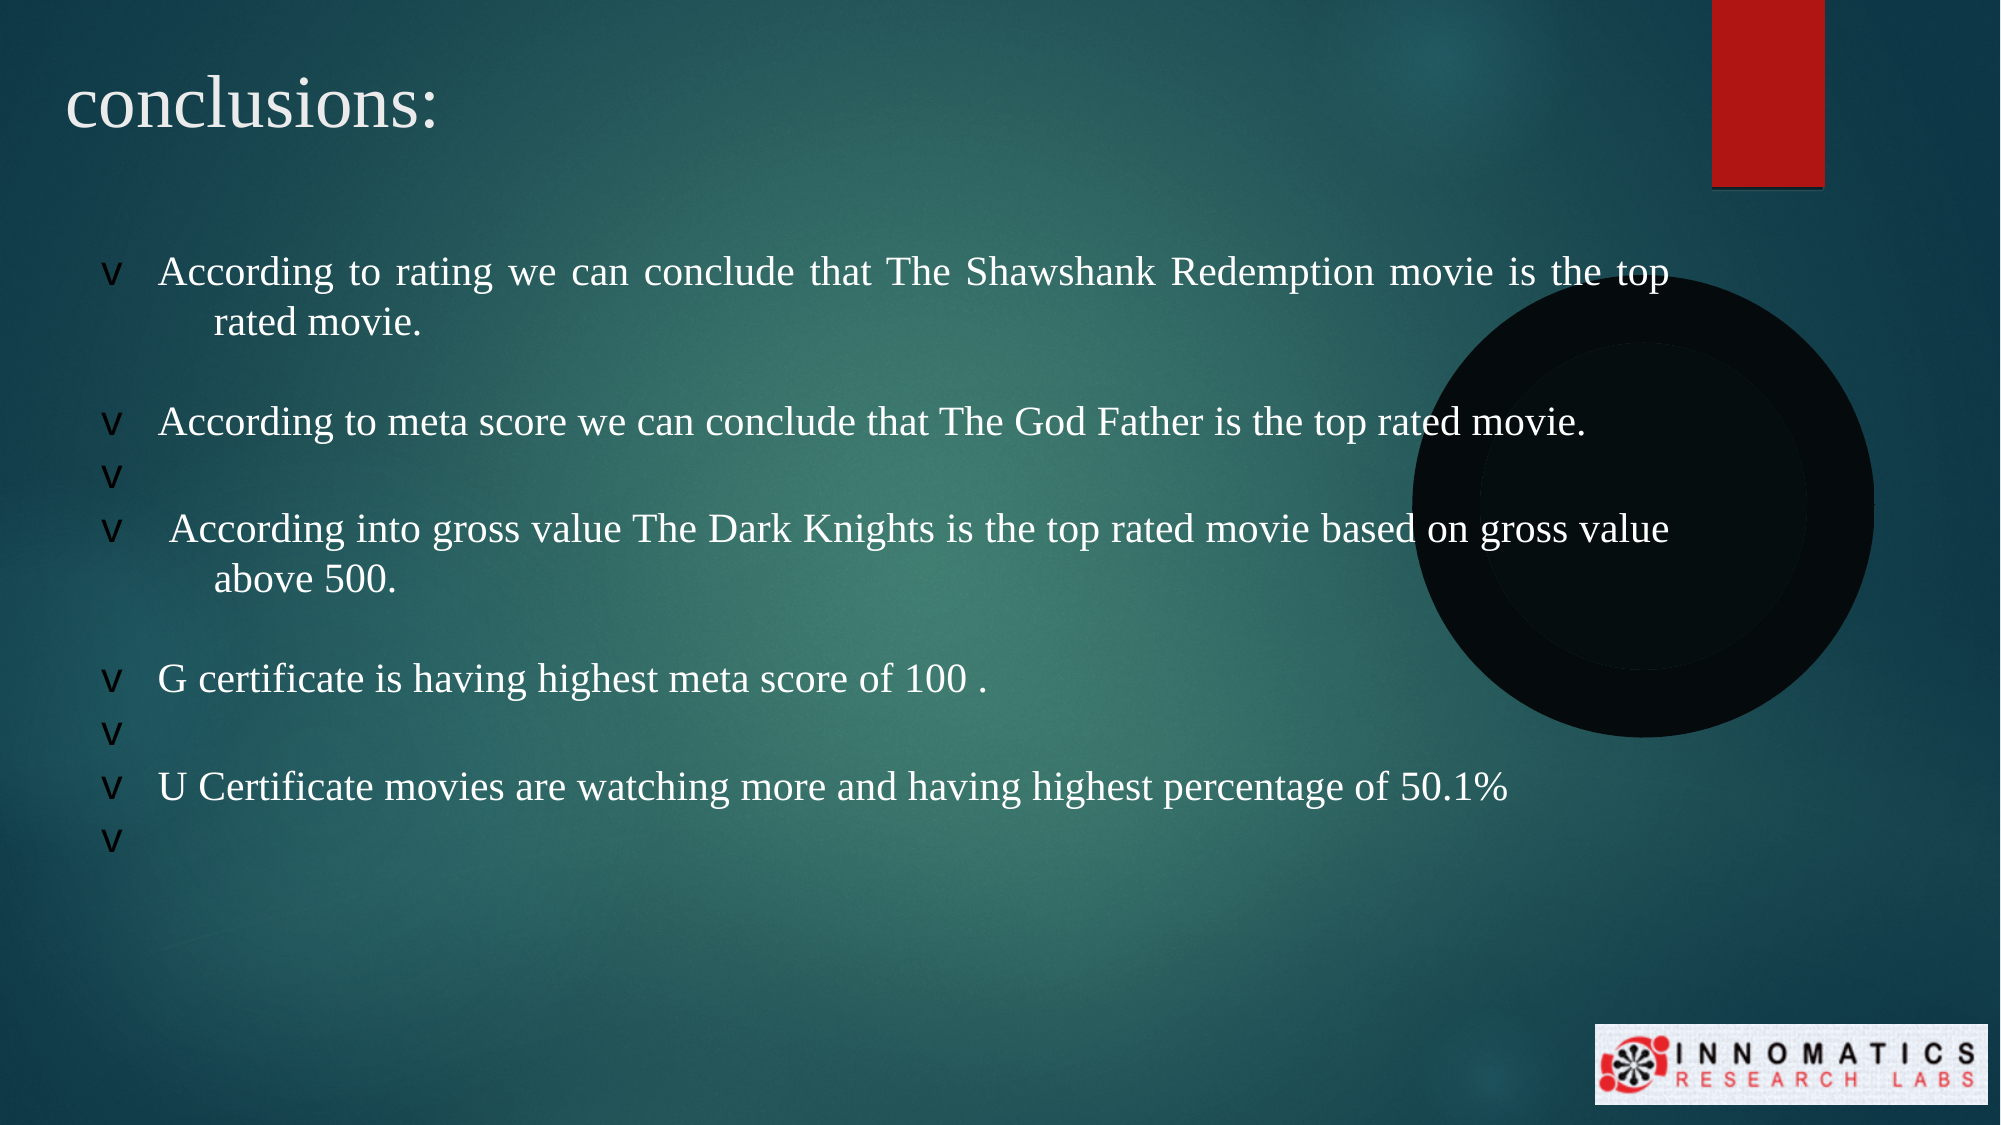

# conclusions:
According to rating we can conclude that The Shawshank Redemption movie is the top rated movie.
According to meta score we can conclude that The God Father is the top rated movie.
 According into gross value The Dark Knights is the top rated movie based on gross value above 500.
G certificate is having highest meta score of 100 .
U Certificate movies are watching more and having highest percentage of 50.1%